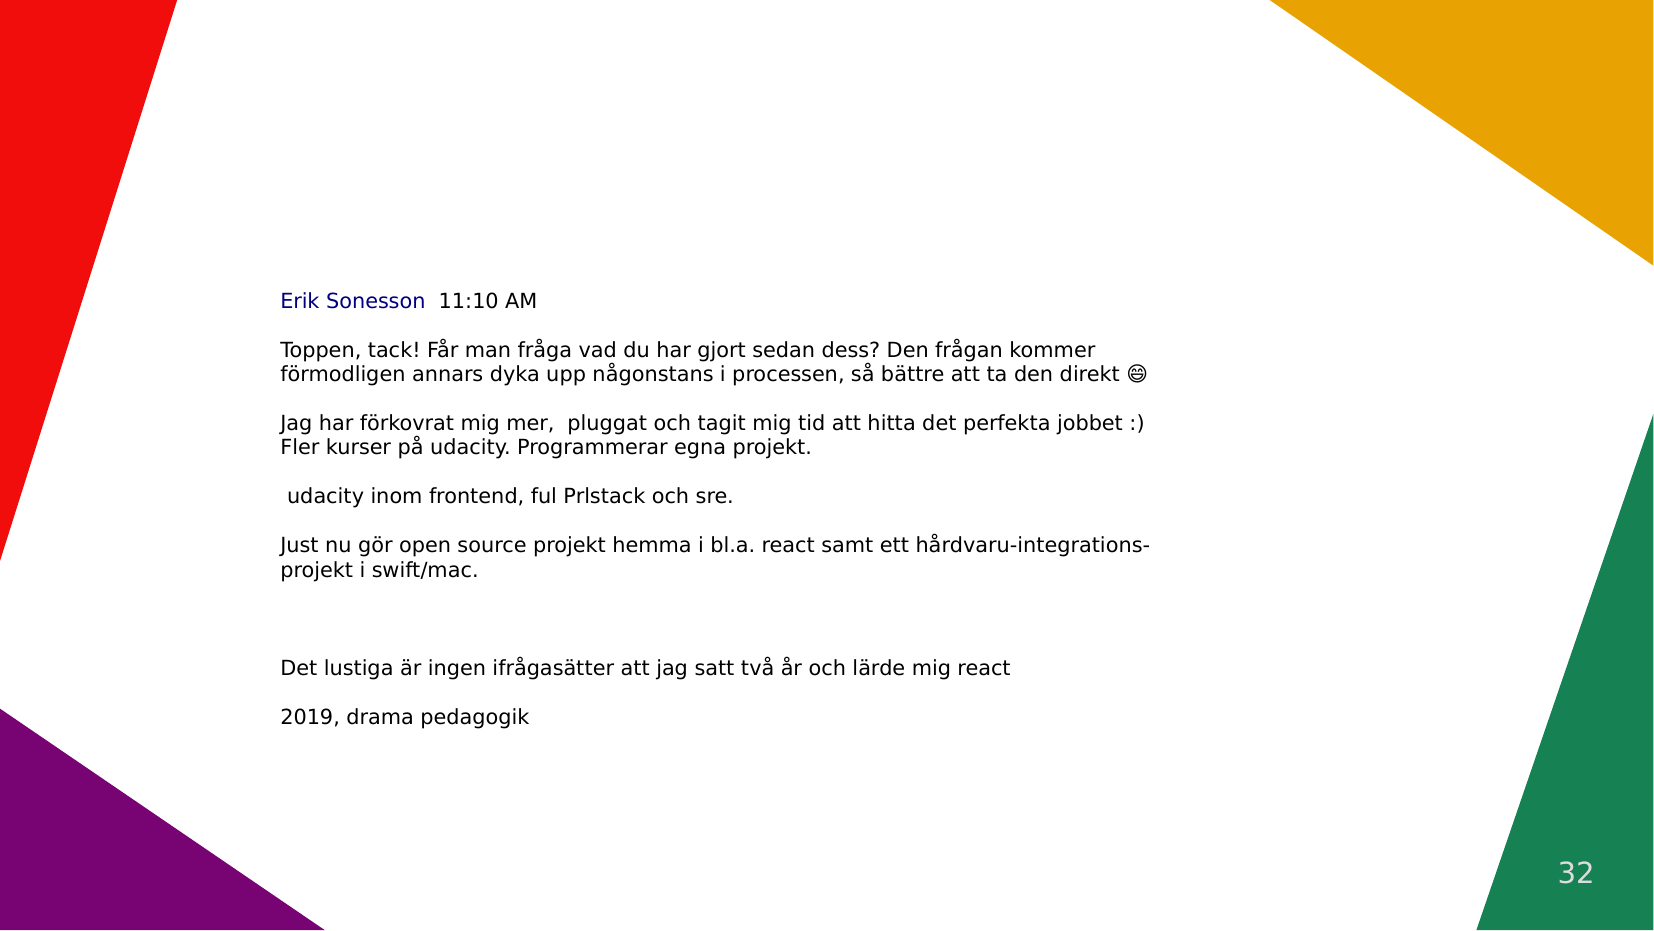

#
Erik Sonesson  11:10 AM
Toppen, tack! Får man fråga vad du har gjort sedan dess? Den frågan kommer förmodligen annars dyka upp någonstans i processen, så bättre att ta den direkt 😄
Jag har förkovrat mig mer, pluggat och tagit mig tid att hitta det perfekta jobbet :) Fler kurser på udacity. Programmerar egna projekt.
 udacity inom frontend, ful Prlstack och sre.
Just nu gör open source projekt hemma i bl.a. react samt ett hårdvaru-integrations-projekt i swift/mac.
Det lustiga är ingen ifrågasätter att jag satt två år och lärde mig react
2019, drama pedagogik
32